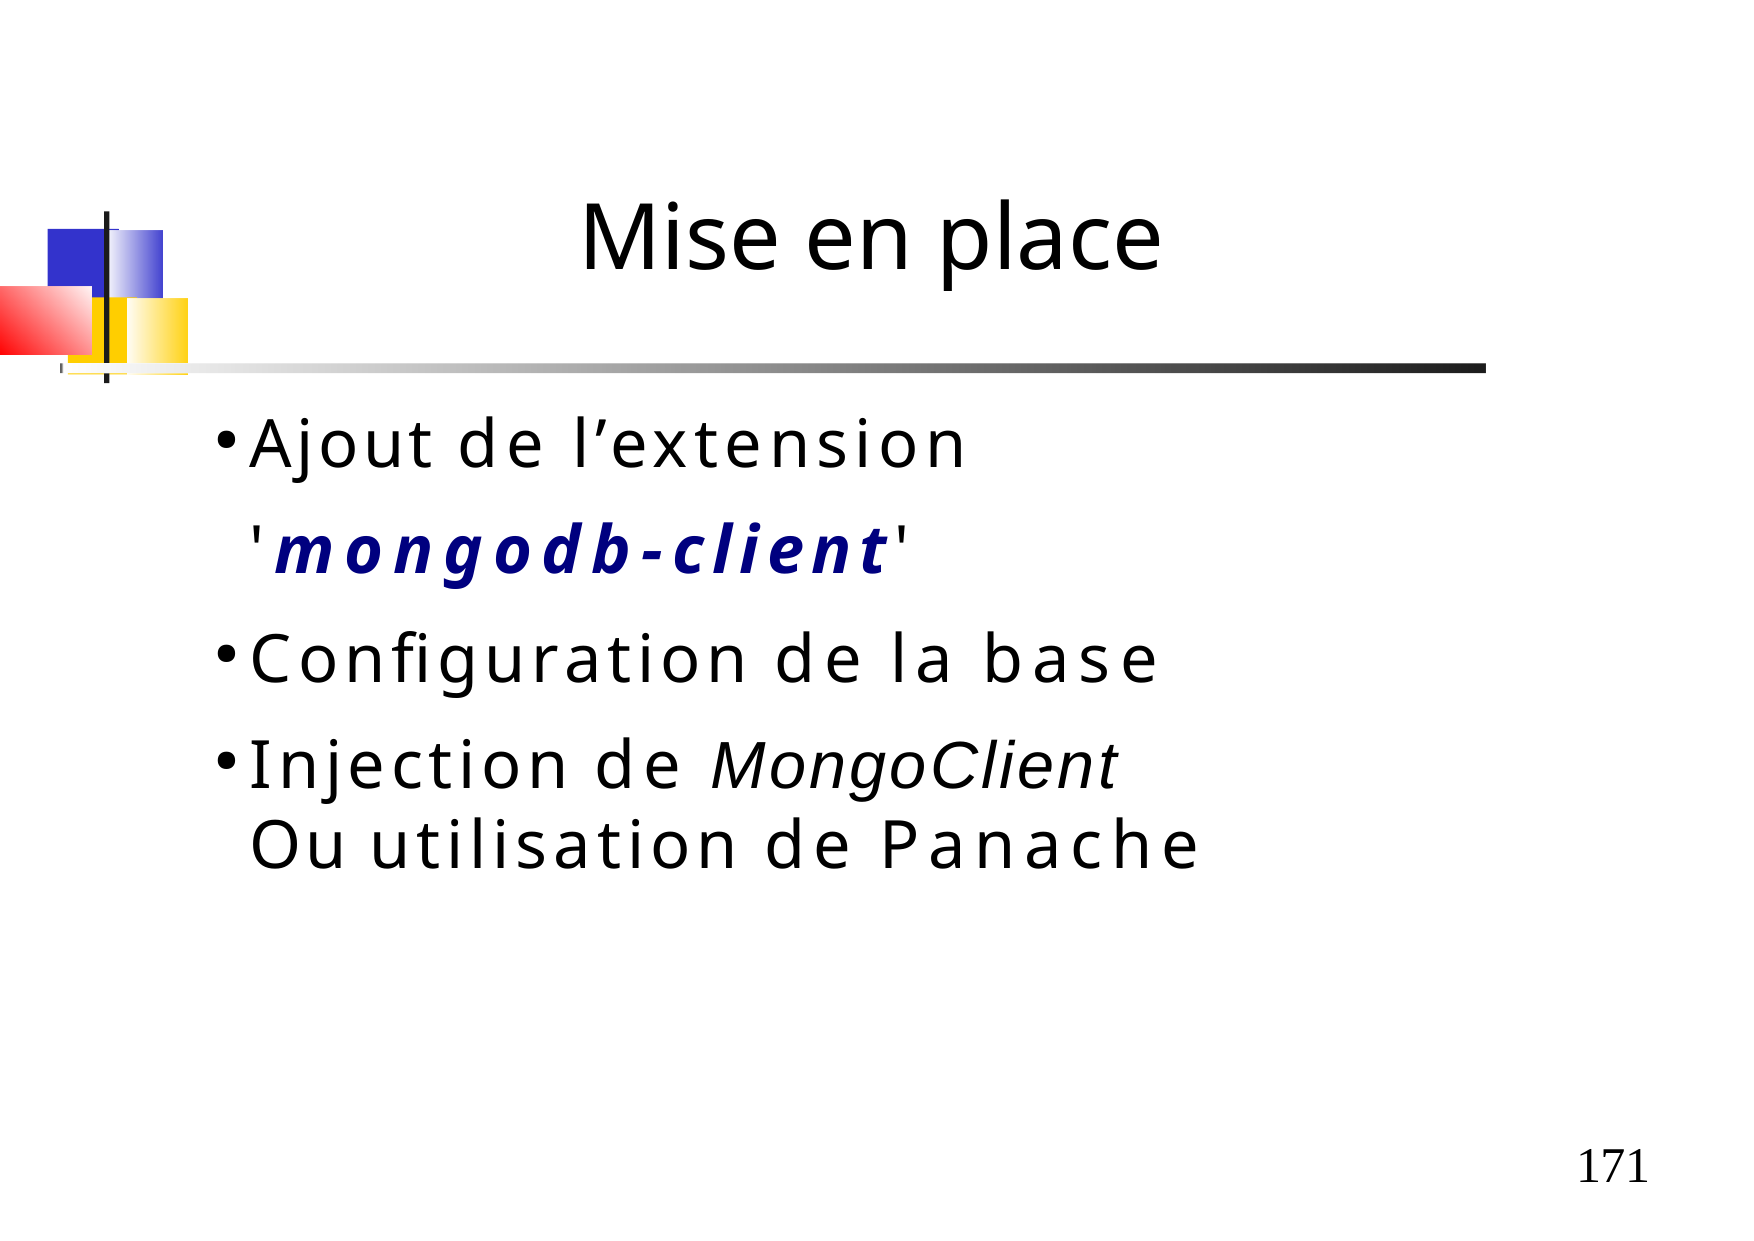

# Mise en place
Ajout de l’extension
'mongodb-client'
Configuration de la base
Injection de MongoClient
Ou utilisation de Panache
171